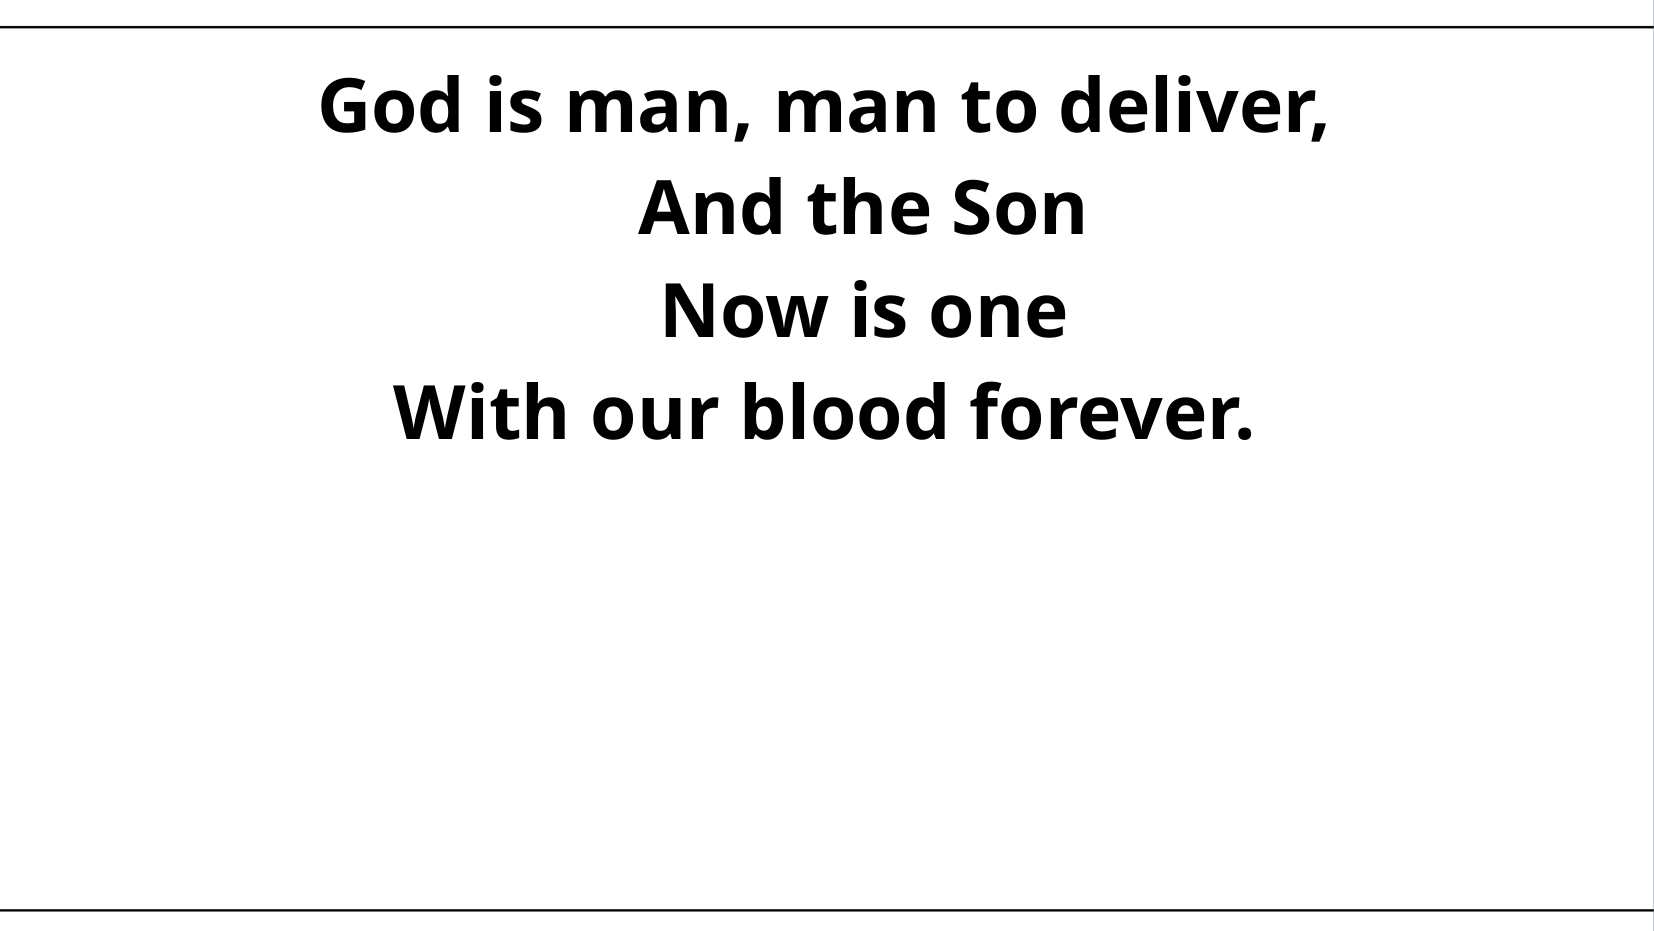

God is man, man to deliver,
 And the Son
 Now is one
With our blood forever.